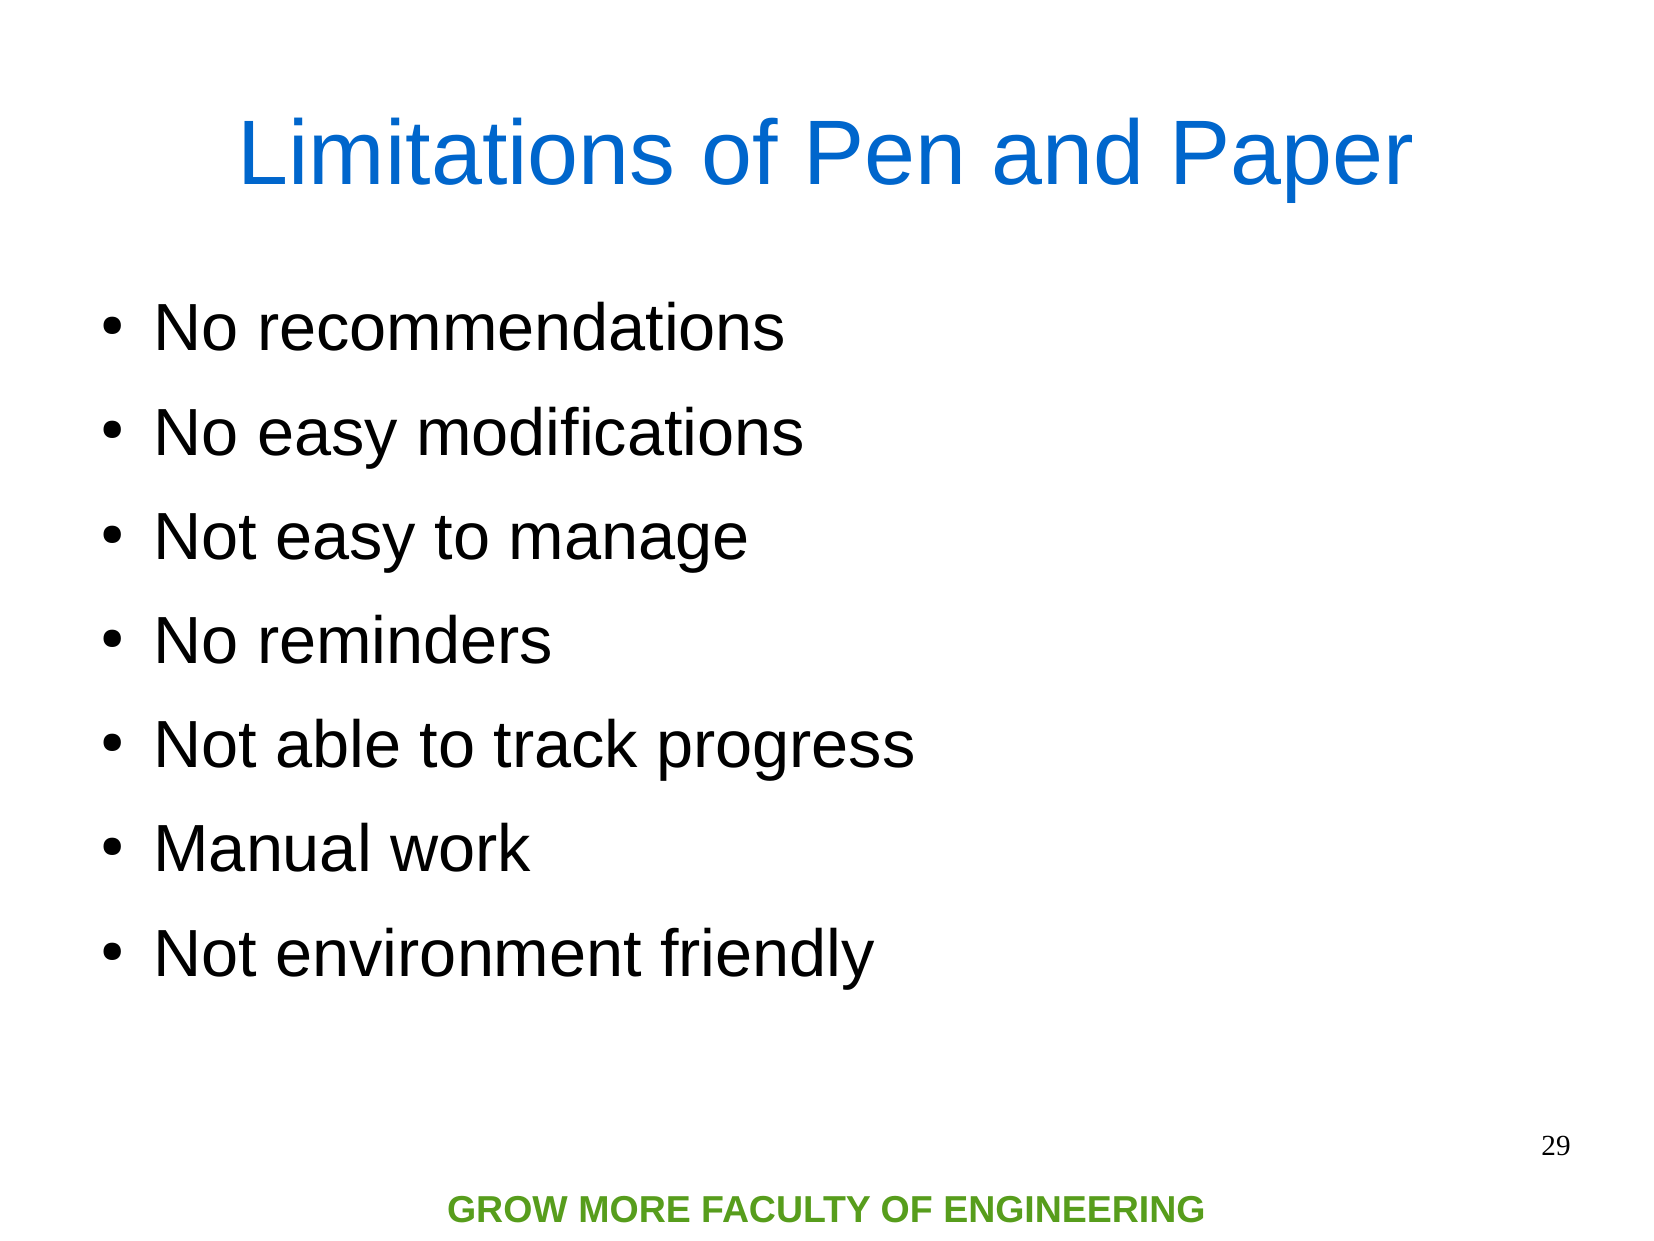

# Limitations of Pen and Paper
No recommendations
No easy modifications
Not easy to manage
No reminders
Not able to track progress
Manual work
Not environment friendly
29